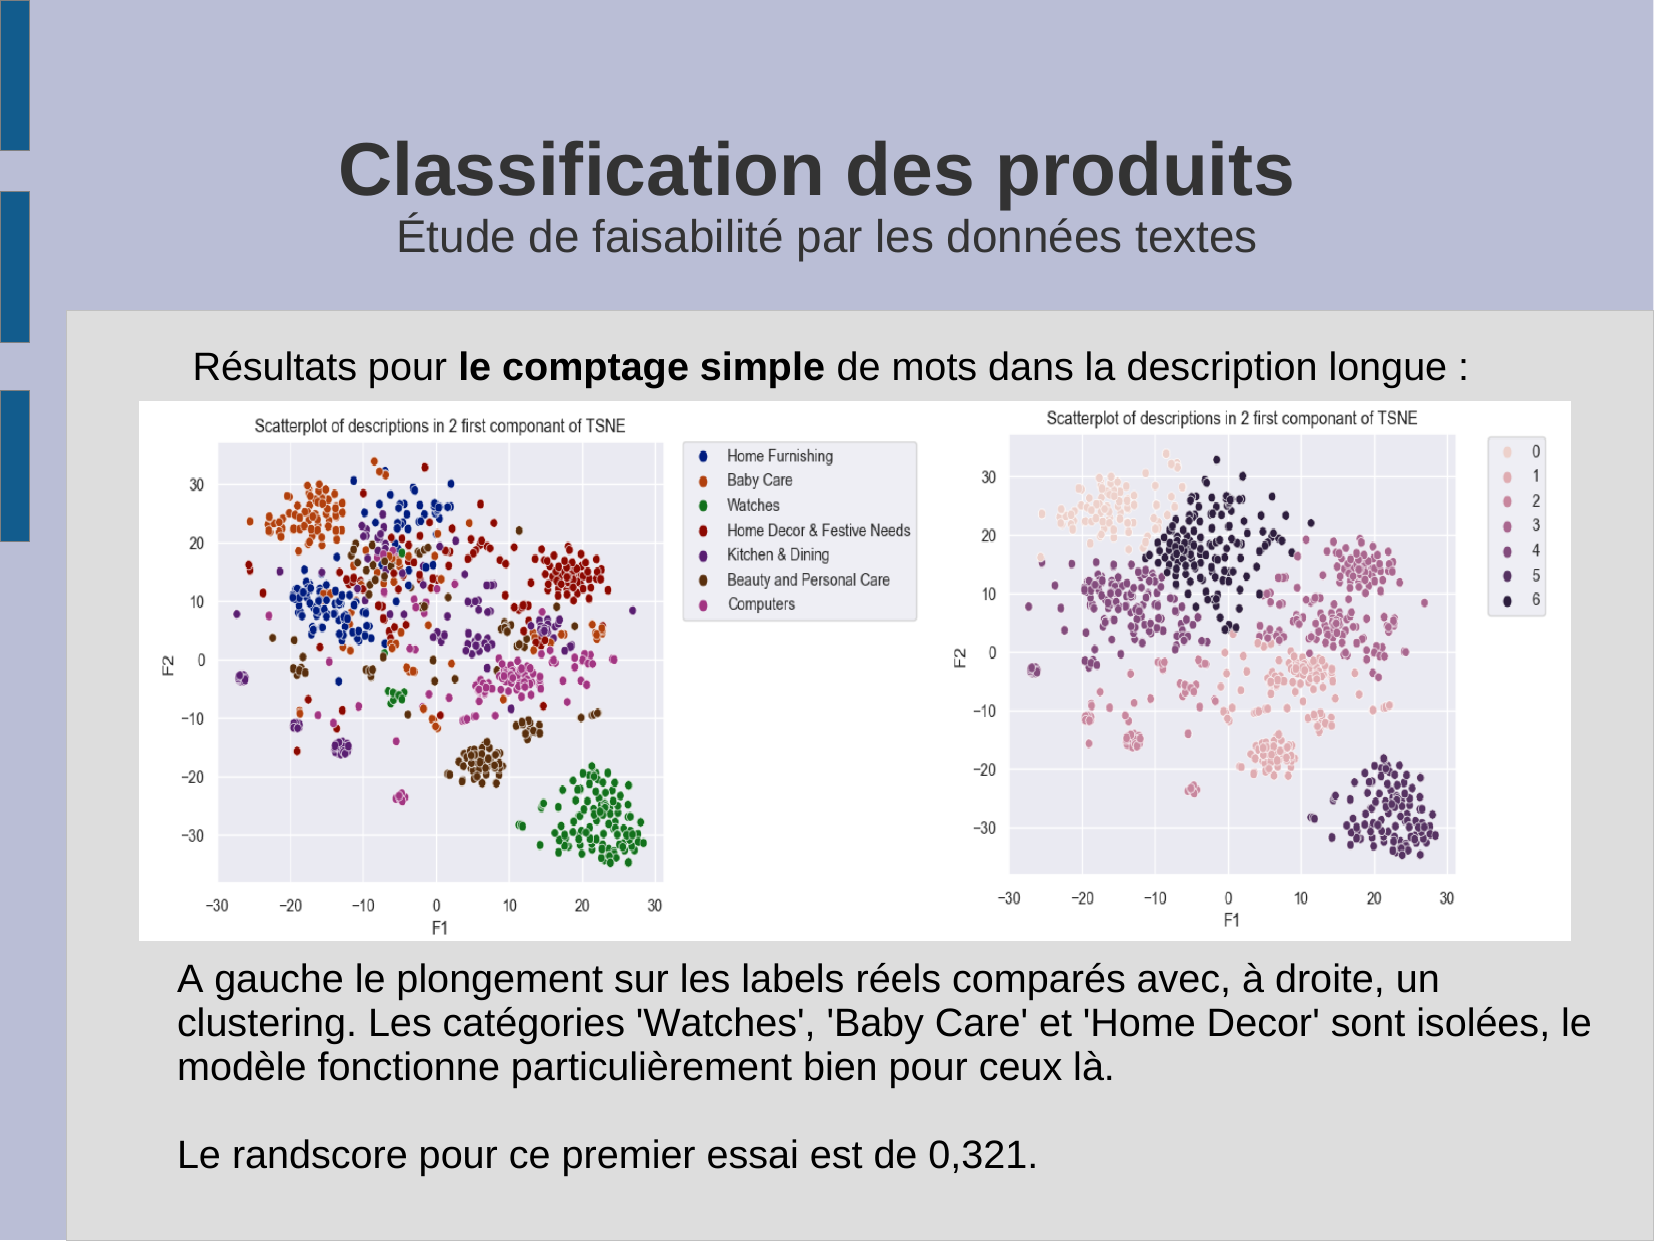

# Classification des produits Étude de faisabilité par les données textes
Résultats pour le comptage simple de mots dans la description longue :
A gauche le plongement sur les labels réels comparés avec, à droite, un clustering. Les catégories 'Watches', 'Baby Care' et 'Home Decor' sont isolées, le modèle fonctionne particulièrement bien pour ceux là.
Le randscore pour ce premier essai est de 0,321.